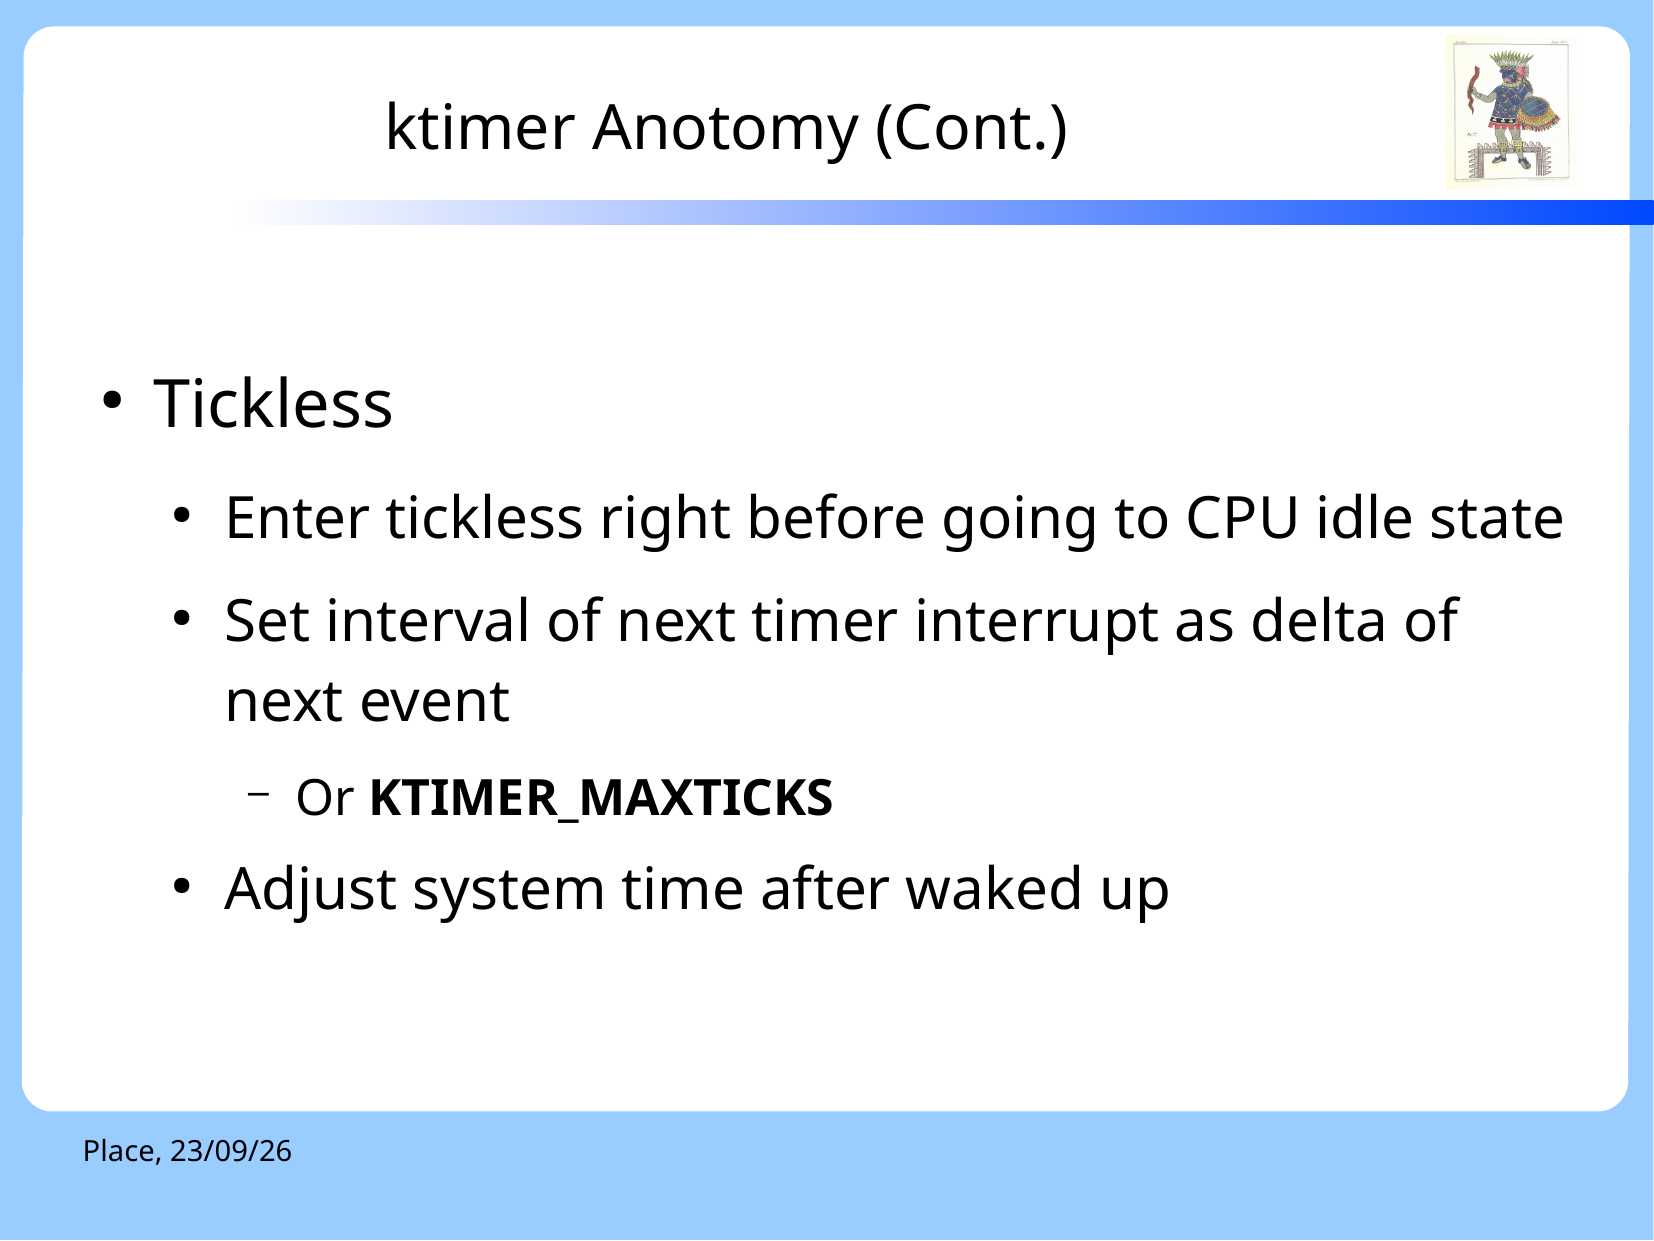

# ktimer Anotomy (Cont.)
Tickless
Enter tickless right before going to CPU idle state
Set interval of next timer interrupt as delta of next event
Or KTIMER_MAXTICKS
Adjust system time after waked up